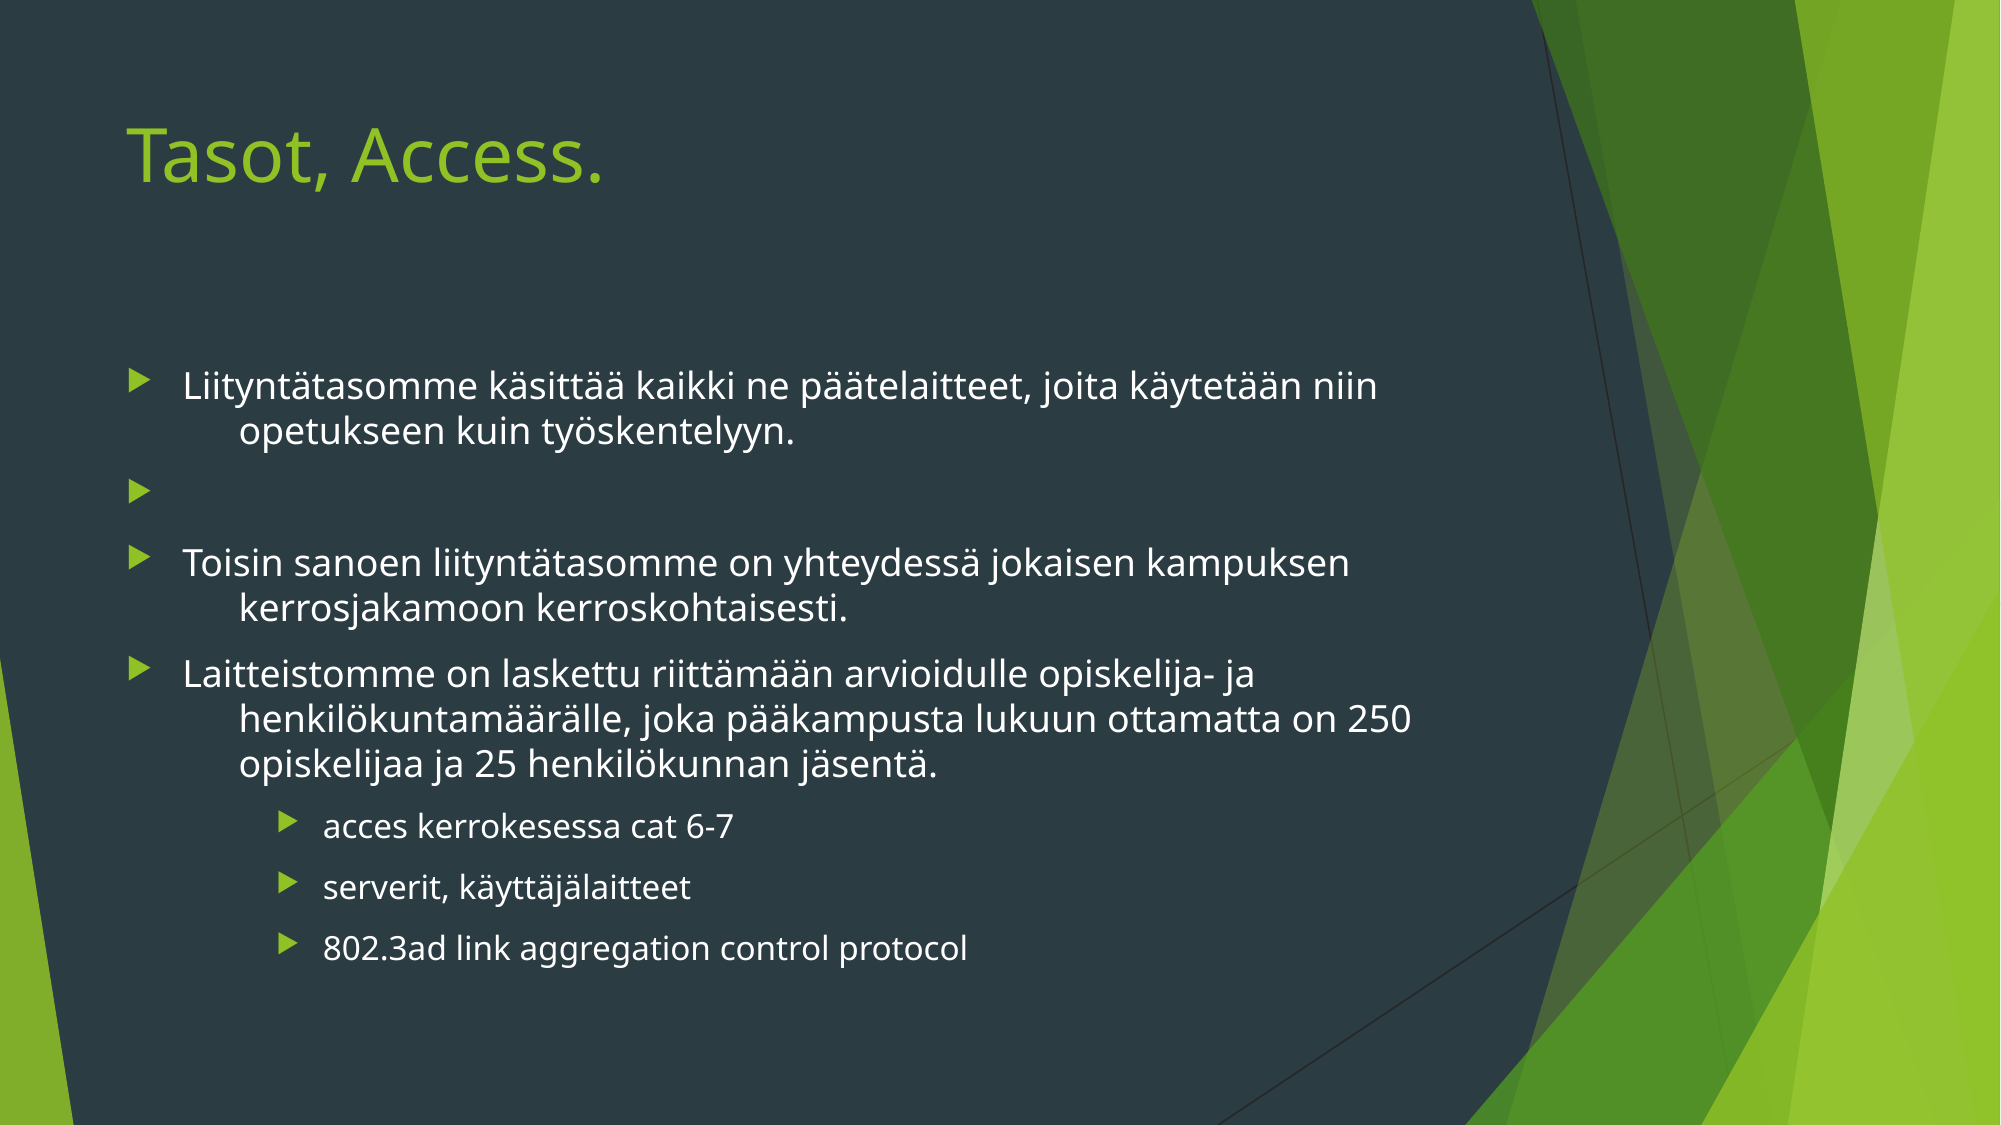

# Tasot, Access.
Liityntätasomme käsittää kaikki ne päätelaitteet, joita käytetään niin opetukseen kuin työskentelyyn.
Toisin sanoen liityntätasomme on yhteydessä jokaisen kampuksen kerrosjakamoon kerroskohtaisesti.
Laitteistomme on laskettu riittämään arvioidulle opiskelija- ja henkilökuntamäärälle, joka pääkampusta lukuun ottamatta on 250 opiskelijaa ja 25 henkilökunnan jäsentä.
acces kerrokesessa cat 6-7
serverit, käyttäjälaitteet
802.3ad link aggregation control protocol